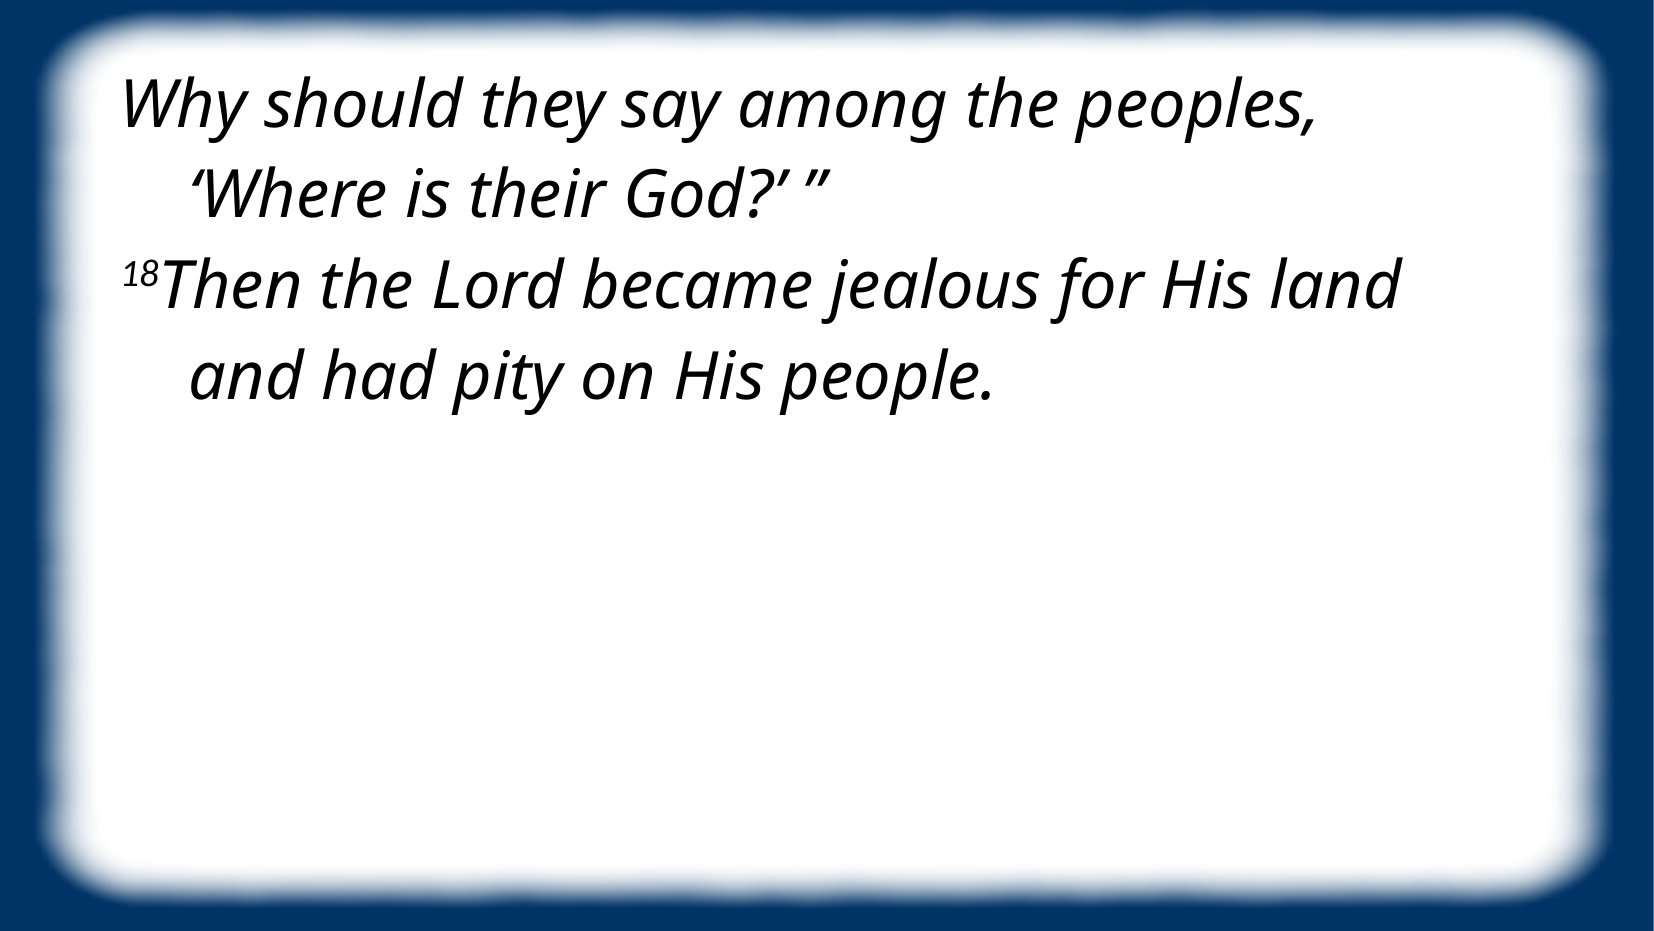

Why should they say among the peoples,
    ‘Where is their God?’ ”
18Then the Lord became jealous for His land
    and had pity on His people.